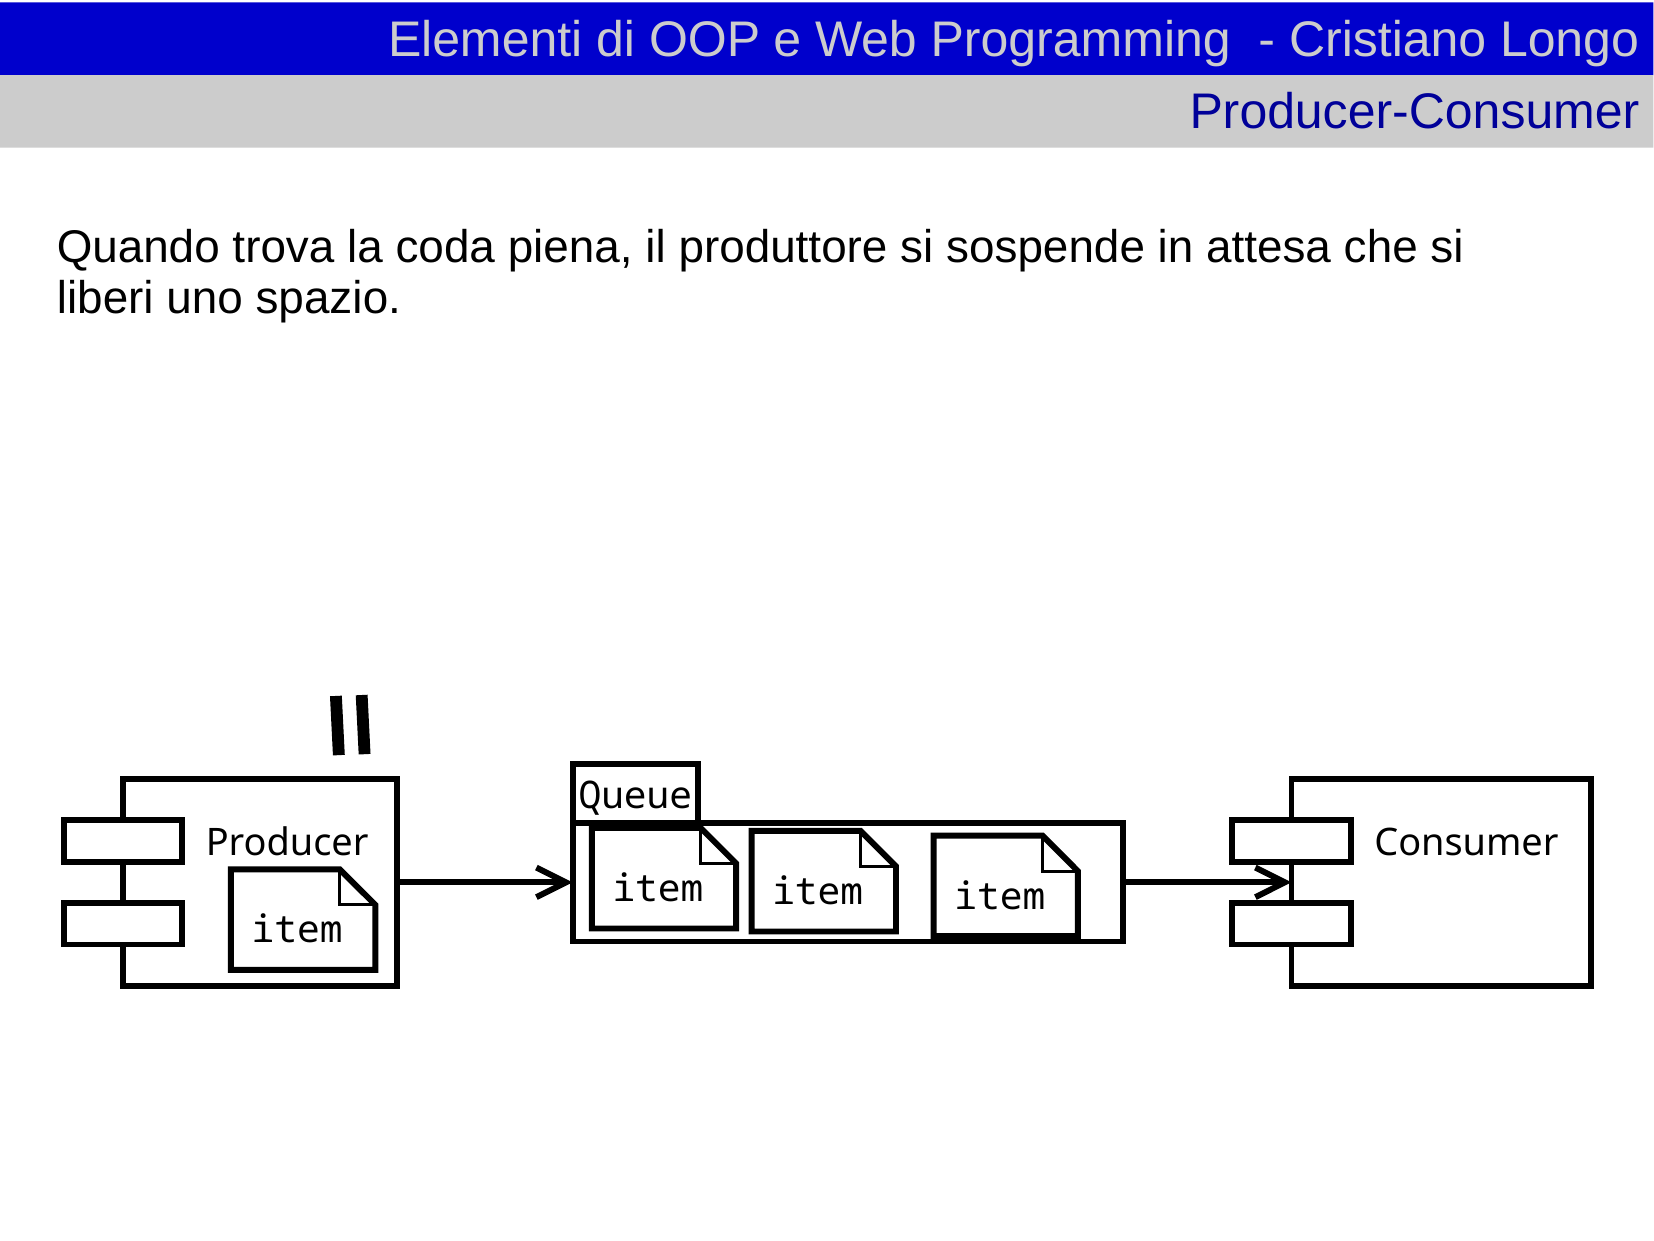

# Elementi di OOP e Web Programming - Cristiano Longo
Producer-Consumer
Quando trova la coda piena, il produttore si sospende in attesa che si liberi uno spazio.